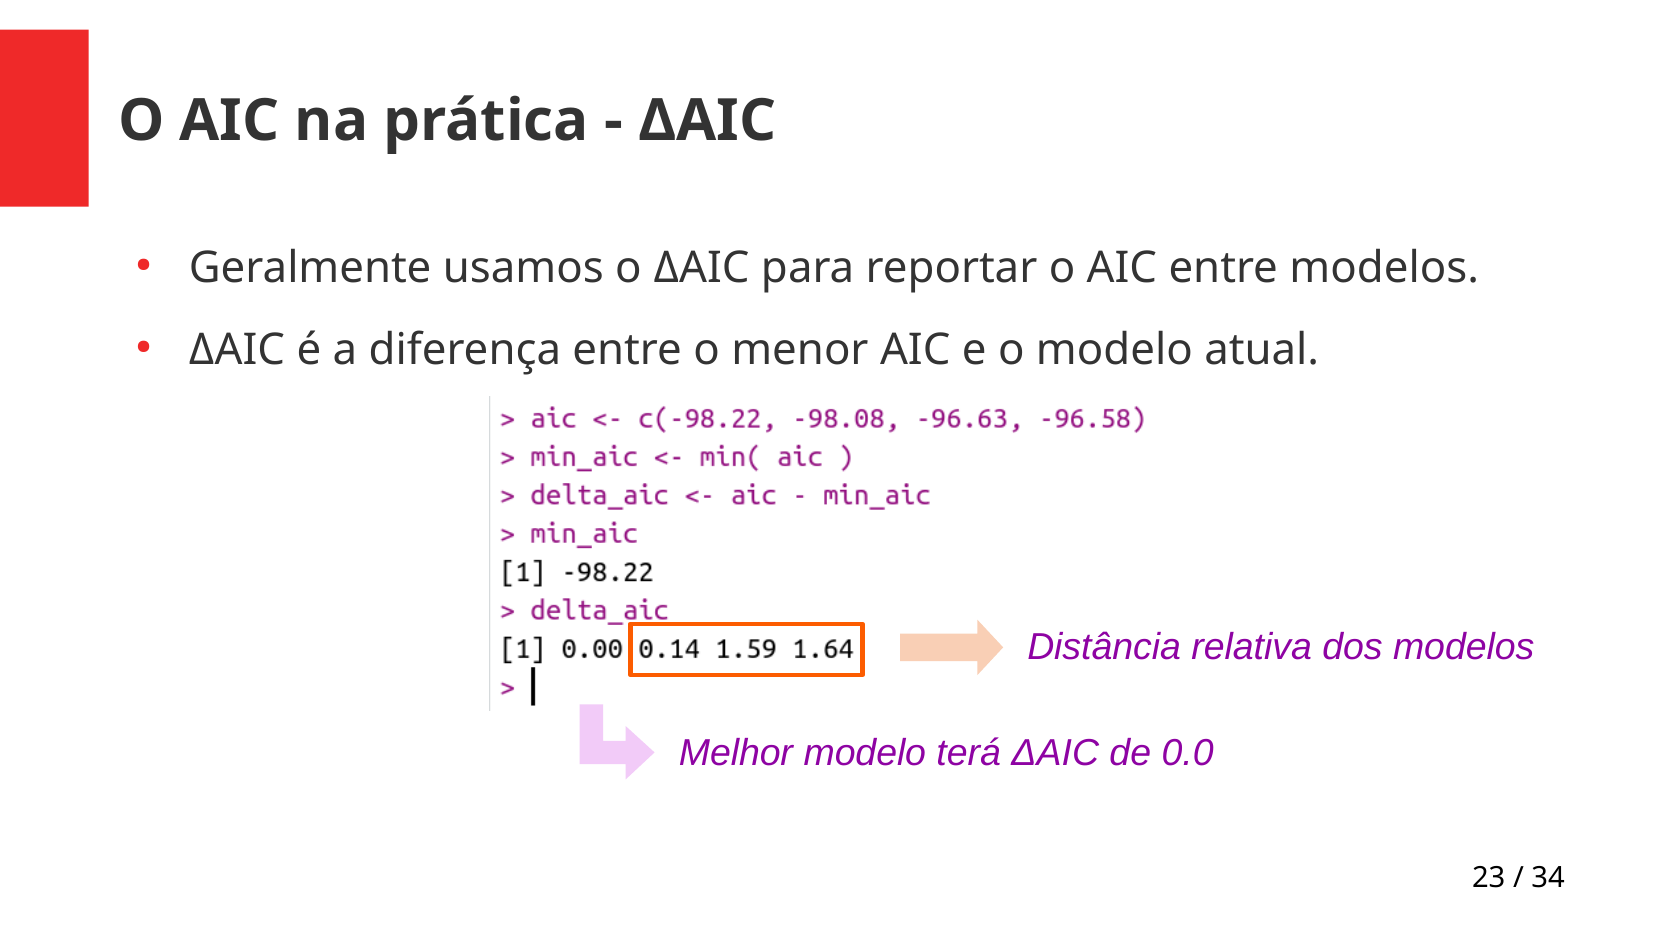

# O AIC na prática - ΔAIC
Geralmente usamos o ΔAIC para reportar o AIC entre modelos.
ΔAIC é a diferença entre o menor AIC e o modelo atual.
Distância relativa dos modelos
Melhor modelo terá ΔAIC de 0.0
23